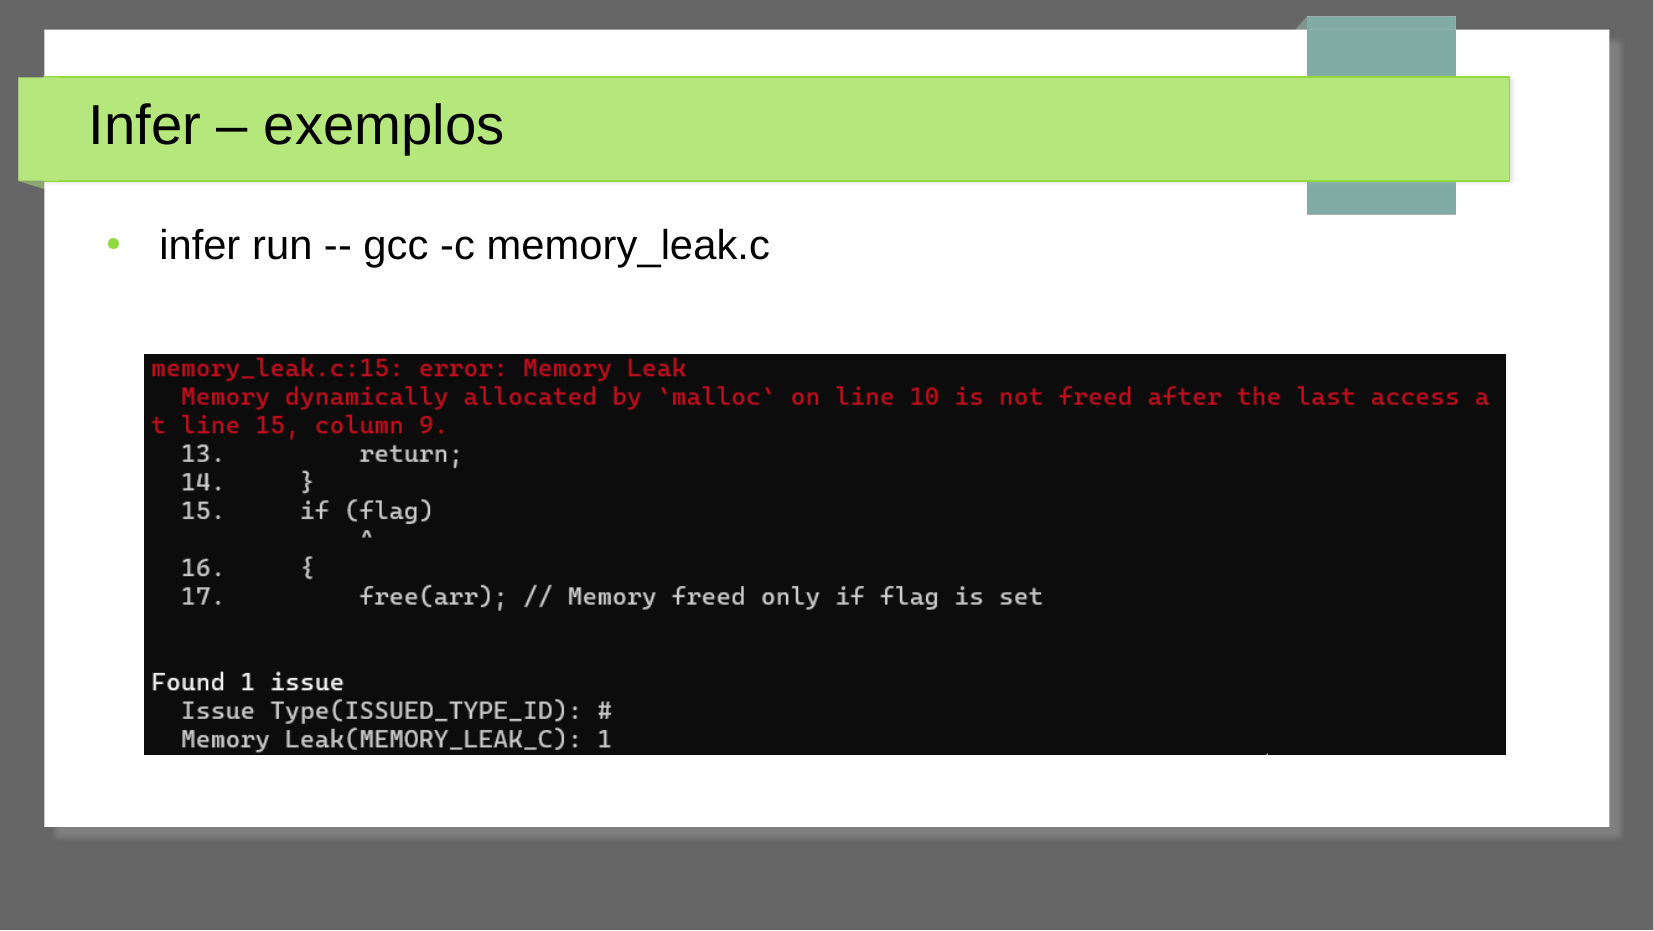

# Infer – exemplos
infer run -- gcc -c memory_leak.c